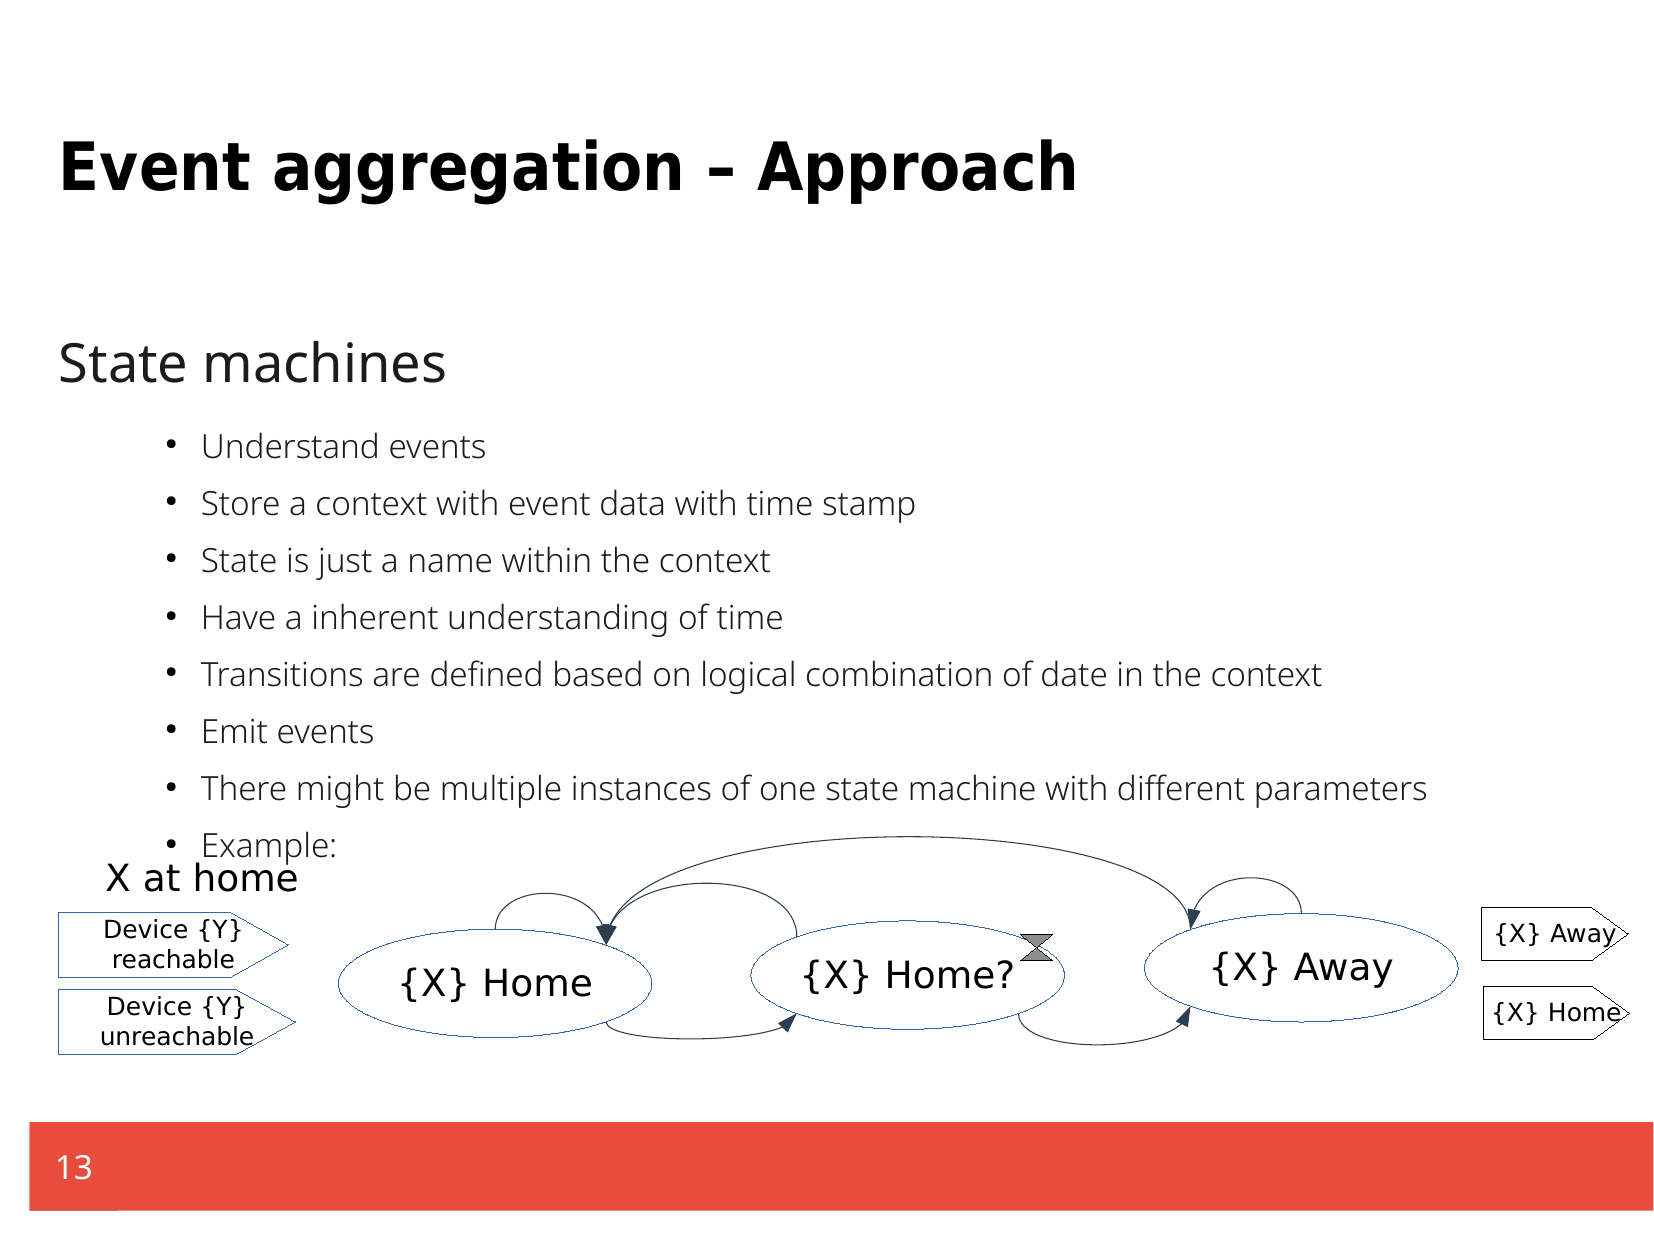

# Event aggregation – Approach
State machines
Understand events
Store a context with event data with time stamp
State is just a name within the context
Have a inherent understanding of time
Transitions are defined based on logical combination of date in the context
Emit events
There might be multiple instances of one state machine with different parameters
Example:
X at home
{X} Away
Device {Y}
reachable
{X} Away
{X} Home?
{X} Home
{X} Home
Device {Y}
unreachable
13